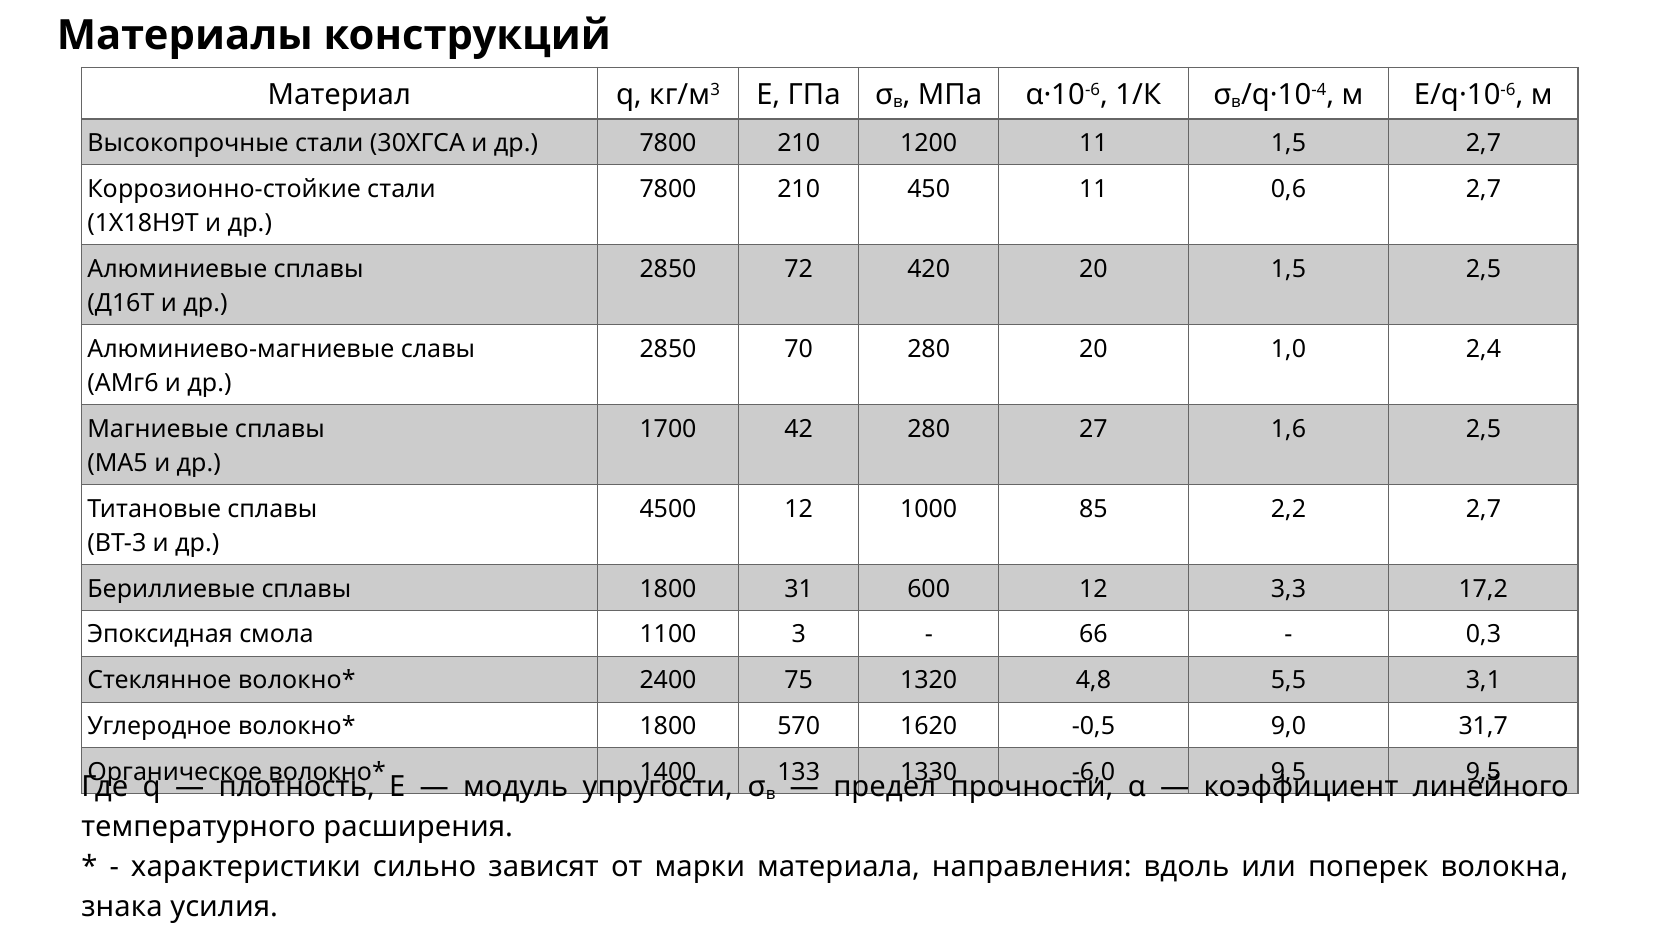

# Материалы конструкций
| Материал | q, кг/м3 | E, ГПа | σв, МПа | α·10-6, 1/К | σв/q·10-4, м | E/q·10-6, м |
| --- | --- | --- | --- | --- | --- | --- |
| Высокопрочные стали (30ХГСА и др.) | 7800 | 210 | 1200 | 11 | 1,5 | 2,7 |
| Коррозионно-стойкие стали (1Х18Н9Т и др.) | 7800 | 210 | 450 | 11 | 0,6 | 2,7 |
| Алюминиевые сплавы (Д16Т и др.) | 2850 | 72 | 420 | 20 | 1,5 | 2,5 |
| Алюминиево-магниевые славы (АМг6 и др.) | 2850 | 70 | 280 | 20 | 1,0 | 2,4 |
| Магниевые сплавы (МА5 и др.) | 1700 | 42 | 280 | 27 | 1,6 | 2,5 |
| Титановые сплавы (ВТ-3 и др.) | 4500 | 12 | 1000 | 85 | 2,2 | 2,7 |
| Бериллиевые сплавы | 1800 | 31 | 600 | 12 | 3,3 | 17,2 |
| Эпоксидная смола | 1100 | 3 | - | 66 | - | 0,3 |
| Стеклянное волокно\* | 2400 | 75 | 1320 | 4,8 | 5,5 | 3,1 |
| Углеродное волокно\* | 1800 | 570 | 1620 | -0,5 | 9,0 | 31,7 |
| Органическое волокно\* | 1400 | 133 | 1330 | -6,0 | 9,5 | 9,5 |
Где q — плотность, E — модуль упругости, σв — предел прочности, α — коэффициент линейного температурного расширения.
* - характеристики сильно зависят от марки материала, направления: вдоль или поперек волокна, знака усилия.